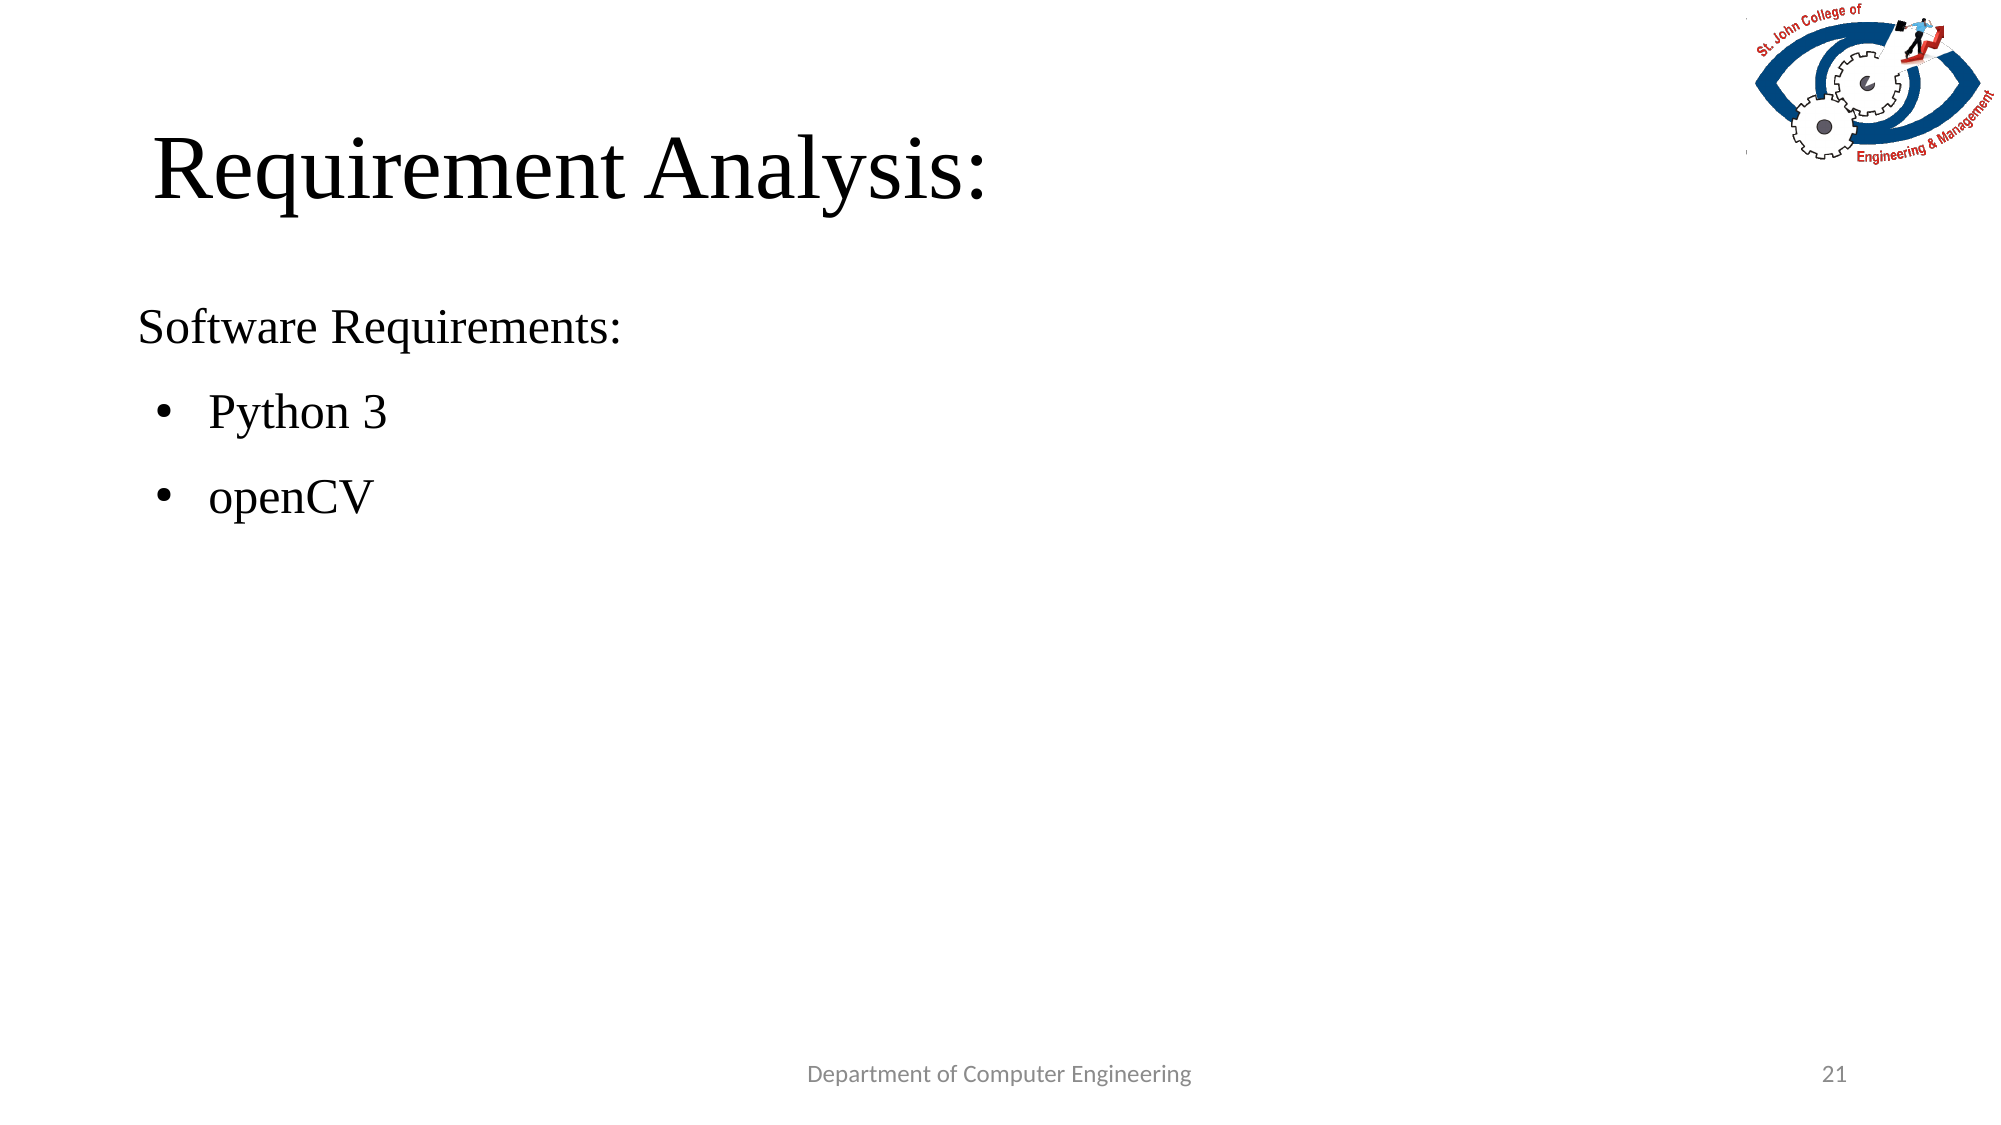

# Requirement Analysis:
Software Requirements:
Python 3
openCV
Department of Computer Engineering